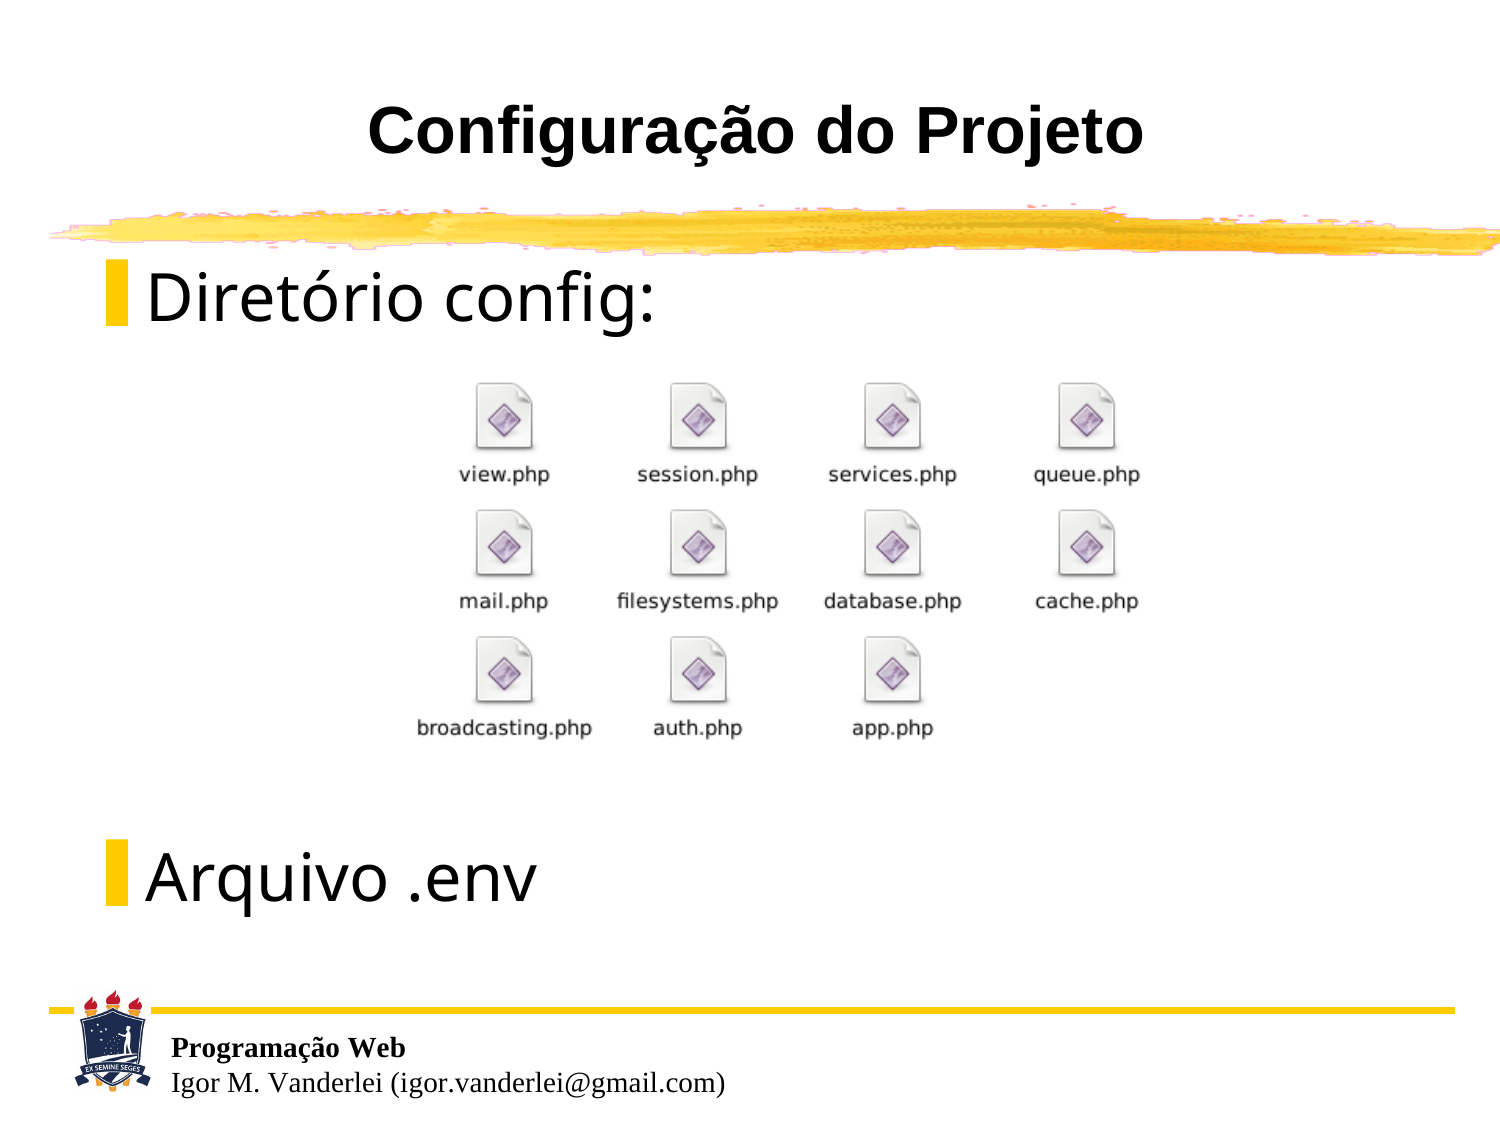

# Configuração do Projeto
Diretório config:
Arquivo .env